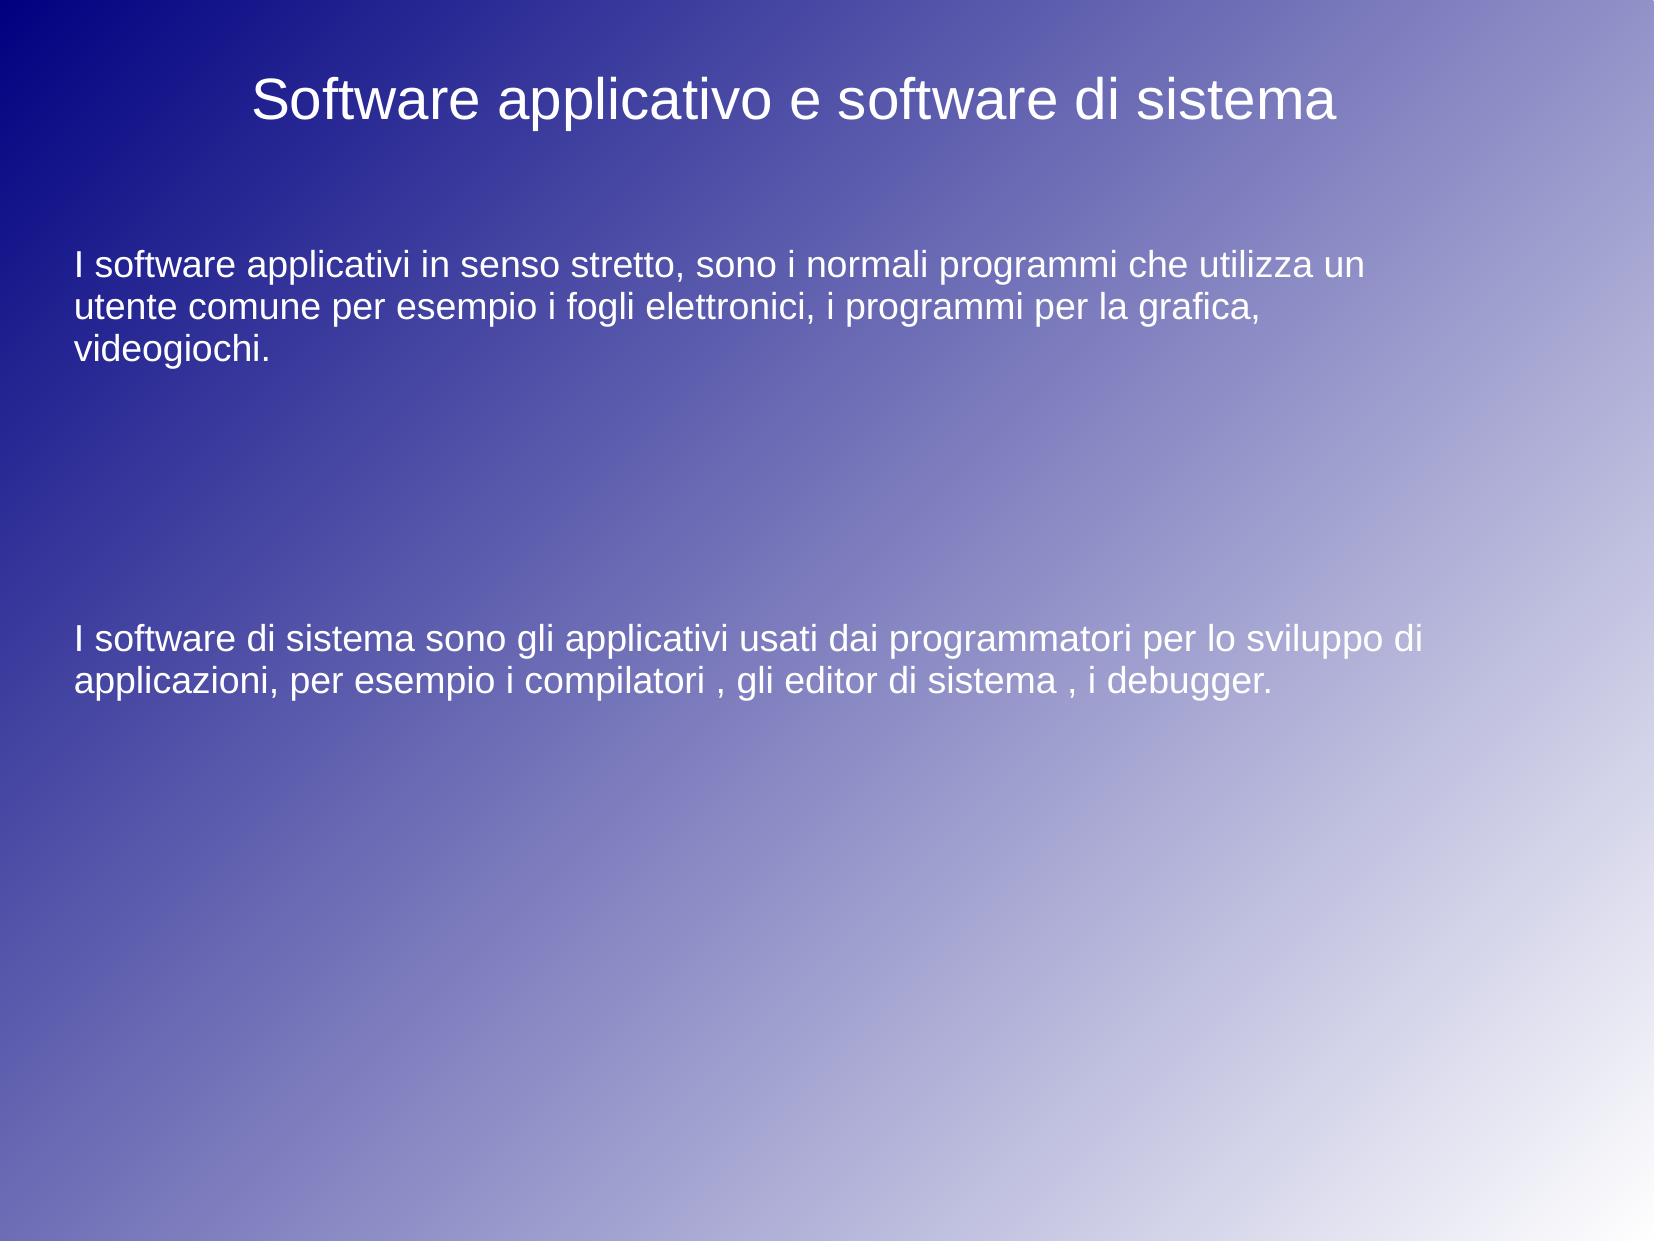

Software applicativo e software di sistema
I software applicativi in senso stretto, sono i normali programmi che utilizza un utente comune per esempio i fogli elettronici, i programmi per la grafica, videogiochi.
I software di sistema sono gli applicativi usati dai programmatori per lo sviluppo di applicazioni, per esempio i compilatori , gli editor di sistema , i debugger.